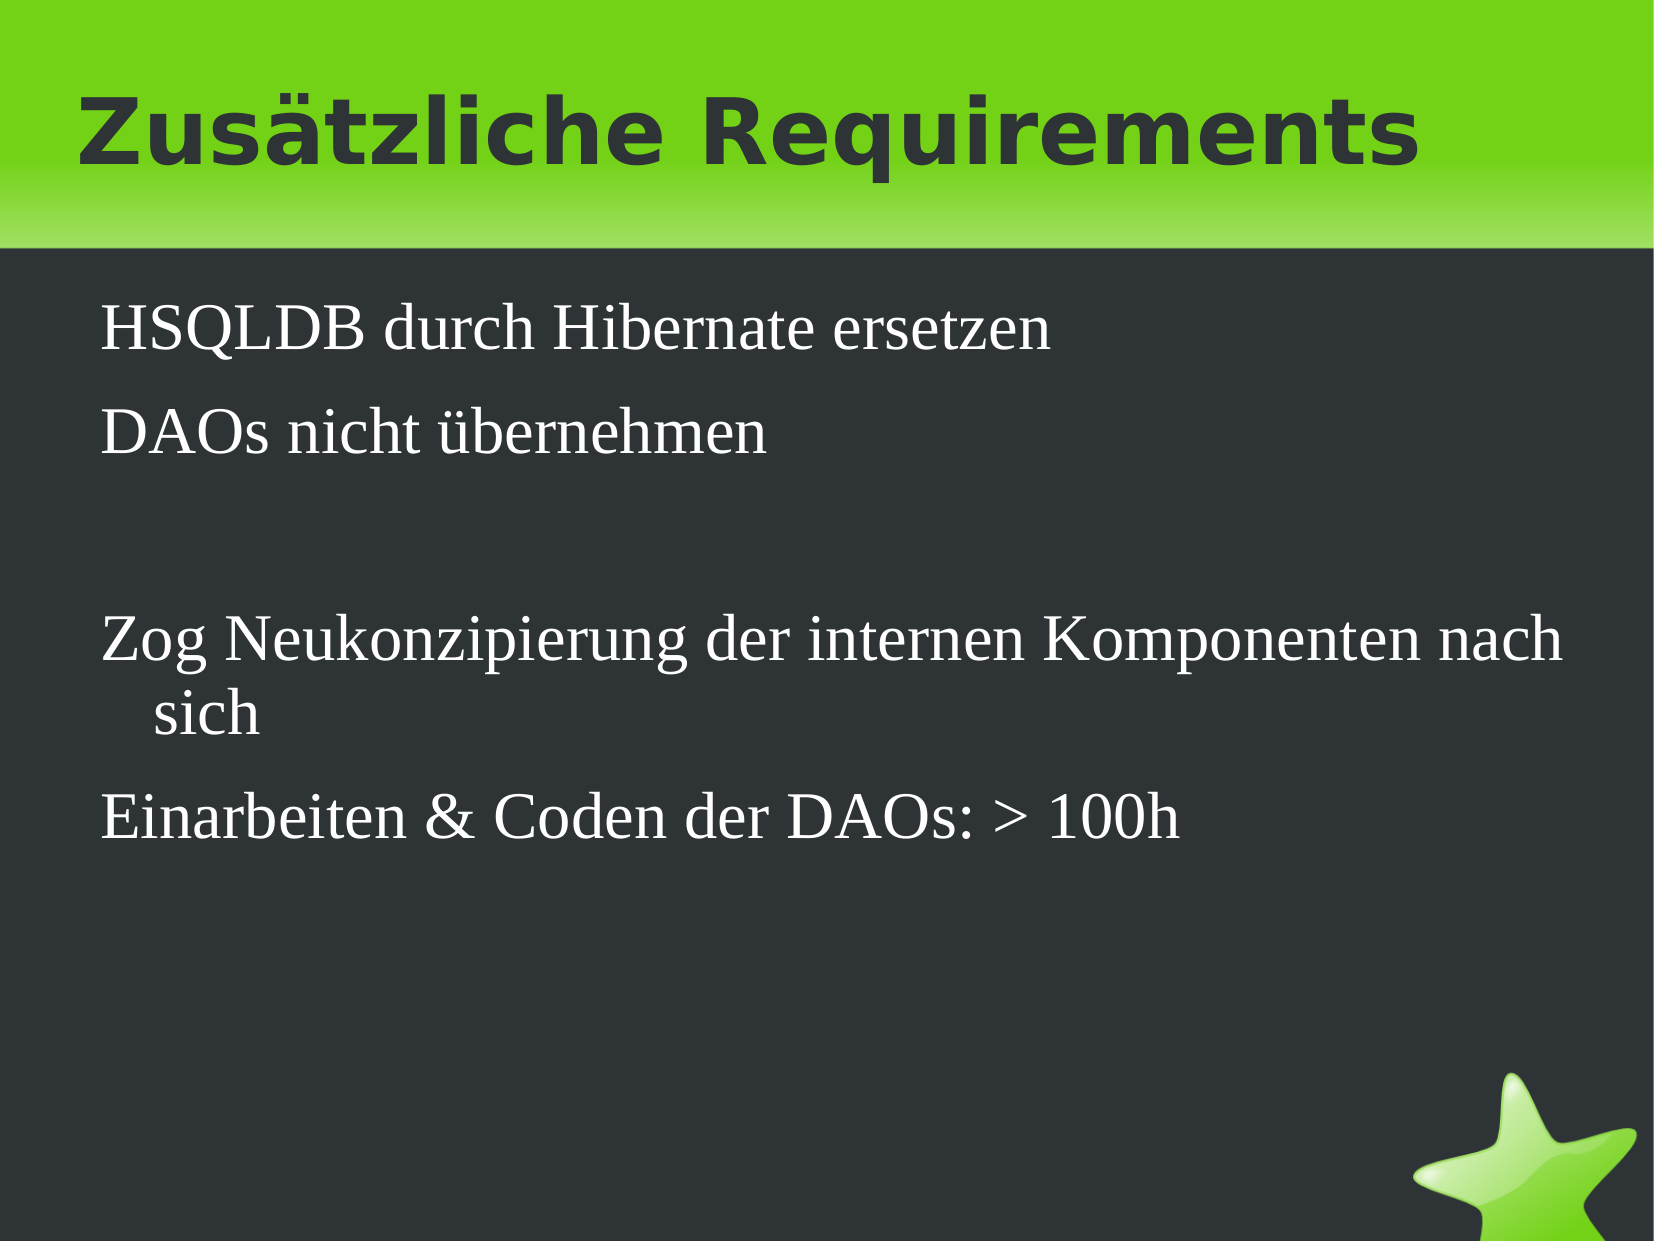

# Zusätzliche Requirements
HSQLDB durch Hibernate ersetzen
DAOs nicht übernehmen
Zog Neukonzipierung der internen Komponenten nach sich
Einarbeiten & Coden der DAOs: > 100h